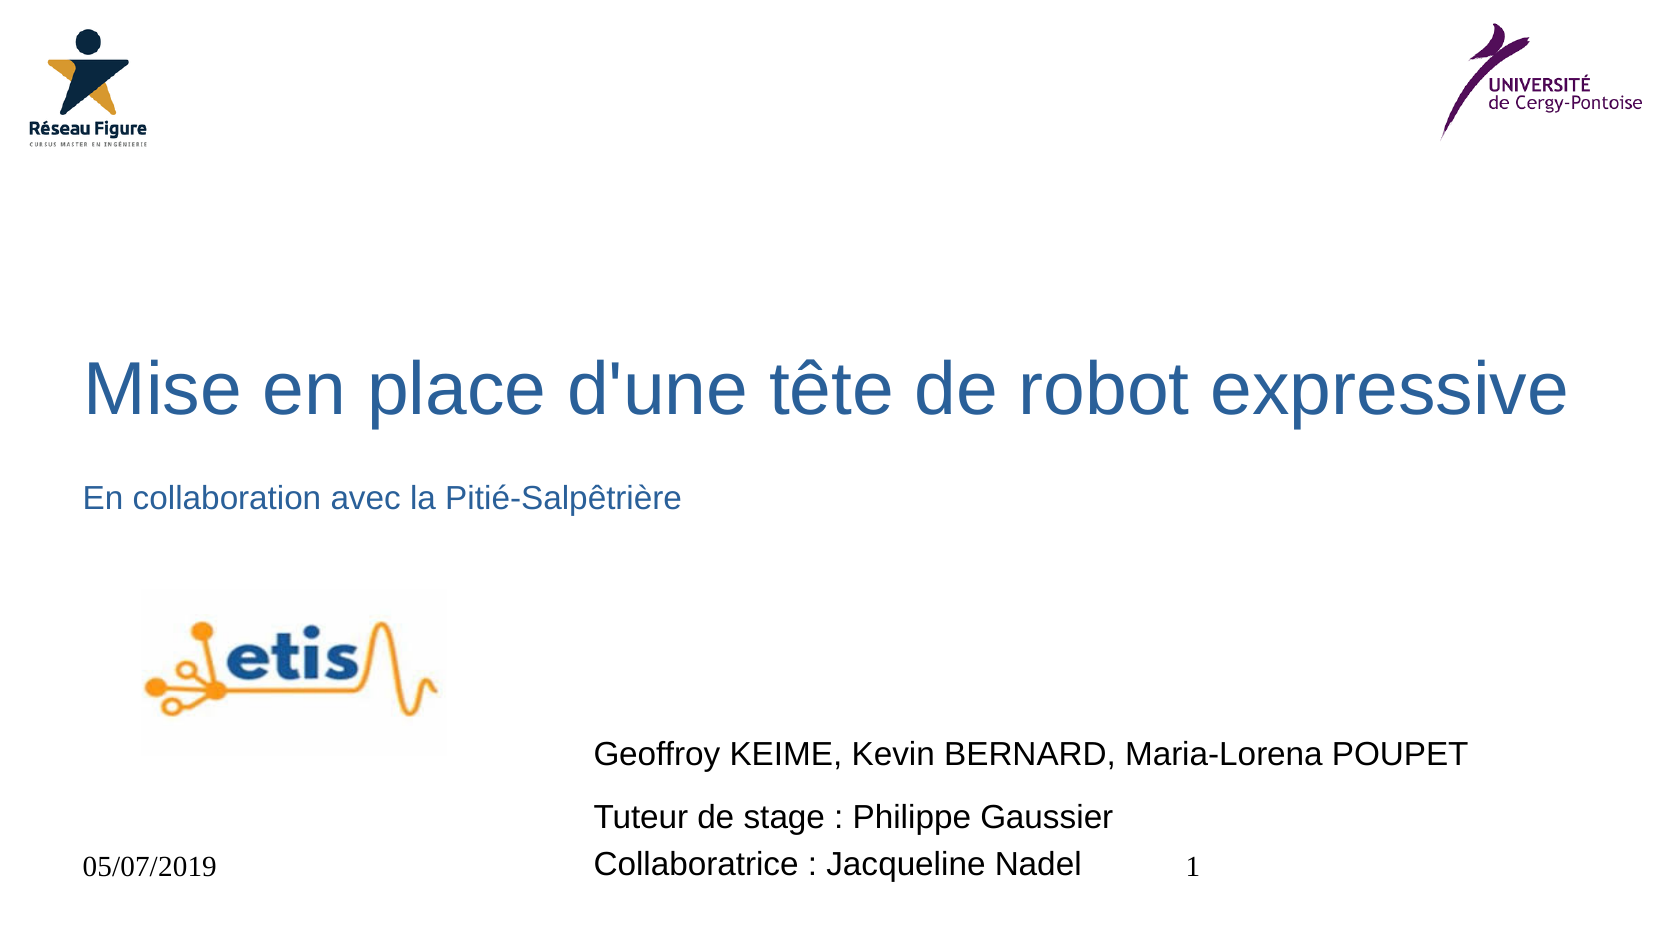

# Mise en place d'une tête de robot expressive
En collaboration avec la Pitié-Salpêtrière
Geoffroy KEIME, Kevin BERNARD, Maria-Lorena POUPET
Tuteur de stage : Philippe Gaussier
Collaboratrice : Jacqueline Nadel
05/07/2019